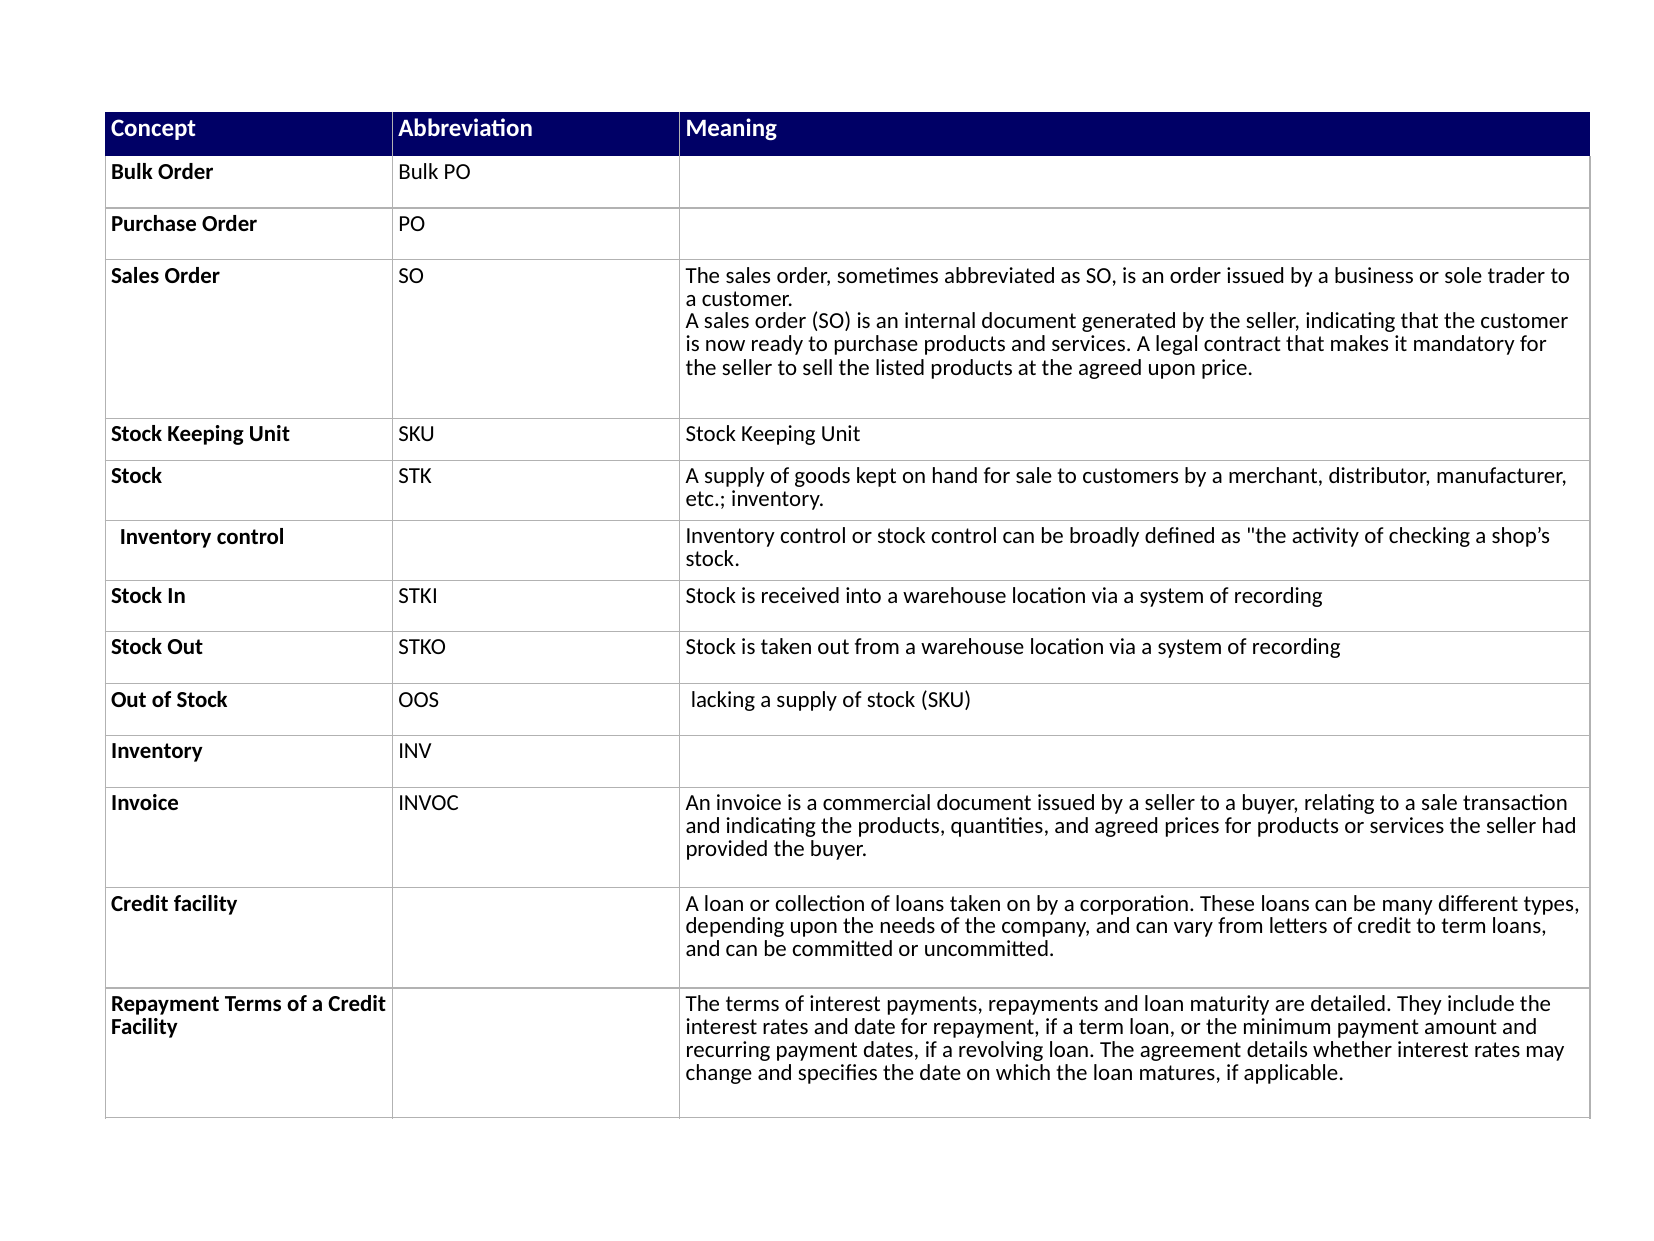

| Concept | Abbreviation | Meaning |
| --- | --- | --- |
| Bulk Order | Bulk PO | |
| Purchase Order | PO | |
| Sales Order | SO | The sales order, sometimes abbreviated as SO, is an order issued by a business or sole trader to a customer. A sales order (SO) is an internal document generated by the seller, indicating that the customer is now ready to purchase products and services. A legal contract that makes it mandatory for the seller to sell the listed products at the agreed upon price. |
| Stock Keeping Unit | SKU | Stock Keeping Unit |
| Stock | STK | A supply of goods kept on hand for sale to customers by a merchant, distributor, manufacturer, etc.; inventory. |
| Inventory control | | Inventory control or stock control can be broadly defined as "the activity of checking a shop’s stock. |
| Stock In | STKI | Stock is received into a warehouse location via a system of recording |
| Stock Out | STKO | Stock is taken out from a warehouse location via a system of recording |
| Out of Stock | OOS | lacking a supply of stock (SKU) |
| Inventory | INV | |
| Invoice | INVOC | An invoice is a commercial document issued by a seller to a buyer, relating to a sale transaction and indicating the products, quantities, and agreed prices for products or services the seller had provided the buyer. |
| Credit facility | | A loan or collection of loans taken on by a corporation. These loans can be many different types, depending upon the needs of the company, and can vary from letters of credit to term loans, and can be committed or uncommitted. |
| Repayment Terms of a Credit Facility | | The terms of interest payments, repayments and loan maturity are detailed. They include the interest rates and date for repayment, if a term loan, or the minimum payment amount and recurring payment dates, if a revolving loan. The agreement details whether interest rates may change and specifies the date on which the loan matures, if applicable. |